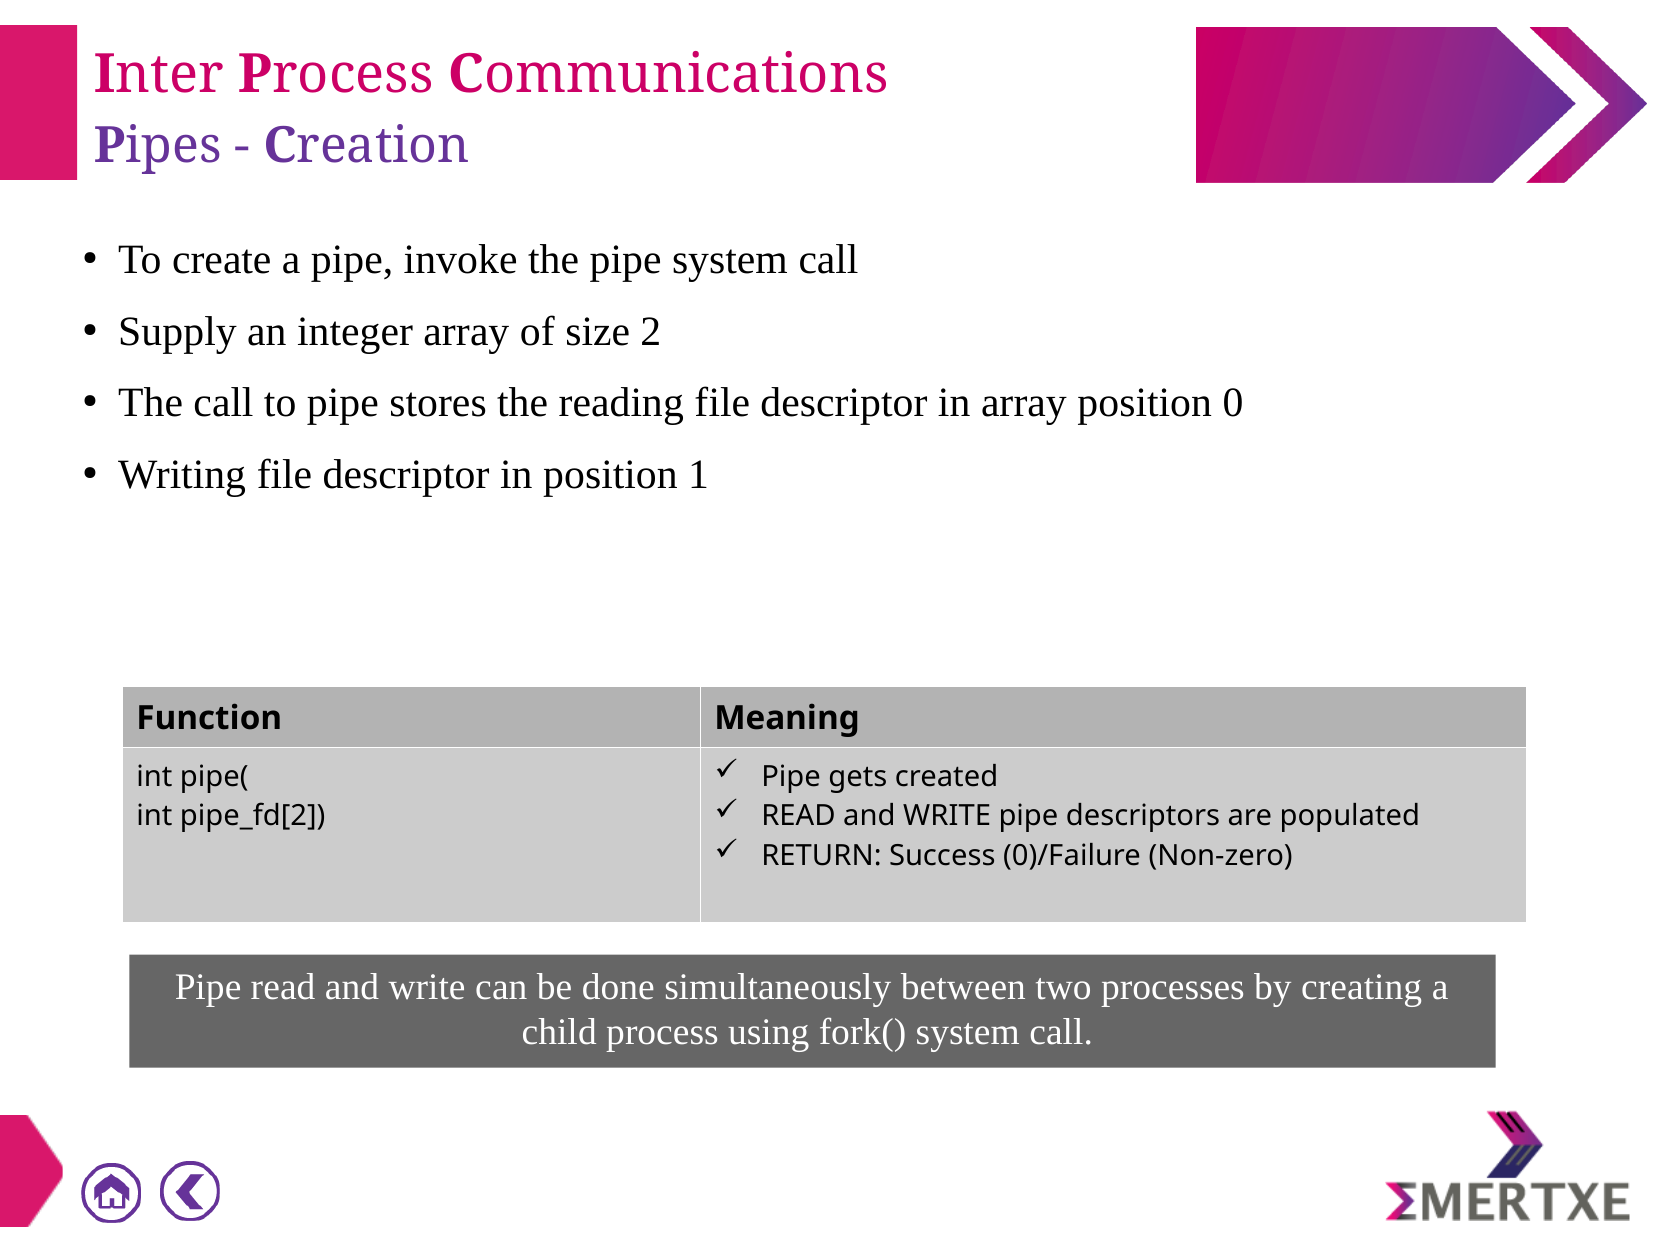

# Inter Process Communications Pipes - Creation
To create a pipe, invoke the pipe system call
Supply an integer array of size 2
The call to pipe stores the reading file descriptor in array position 0
Writing file descriptor in position 1
| Function | Meaning |
| --- | --- |
| int pipe( int pipe\_fd[2]) | Pipe gets created READ and WRITE pipe descriptors are populated RETURN: Success (0)/Failure (Non-zero) |
Pipe read and write can be done simultaneously between two processes by creating a child process using fork() system call.